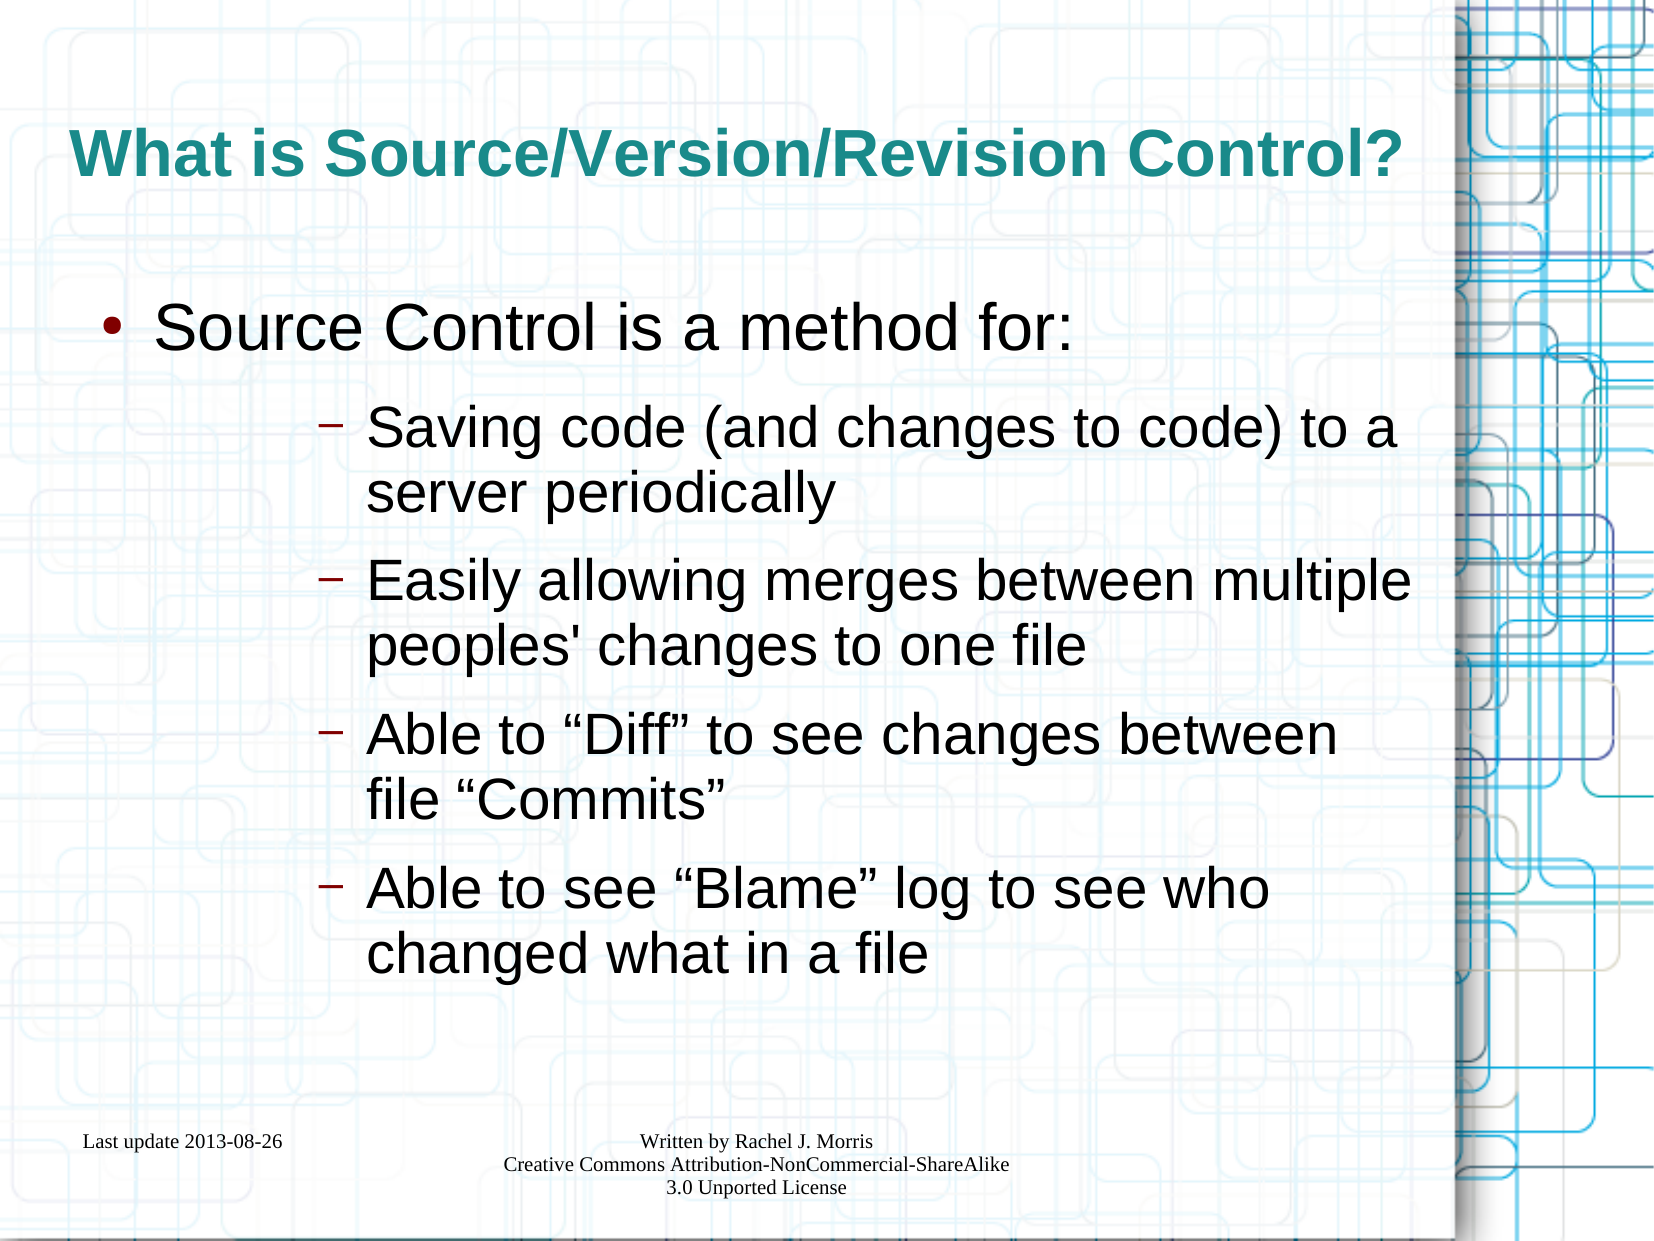

# What is Source/Version/Revision Control?
Source Control is a method for:
Saving code (and changes to code) to a server periodically
Easily allowing merges between multiple peoples' changes to one file
Able to “Diff” to see changes between file “Commits”
Able to see “Blame” log to see who changed what in a file